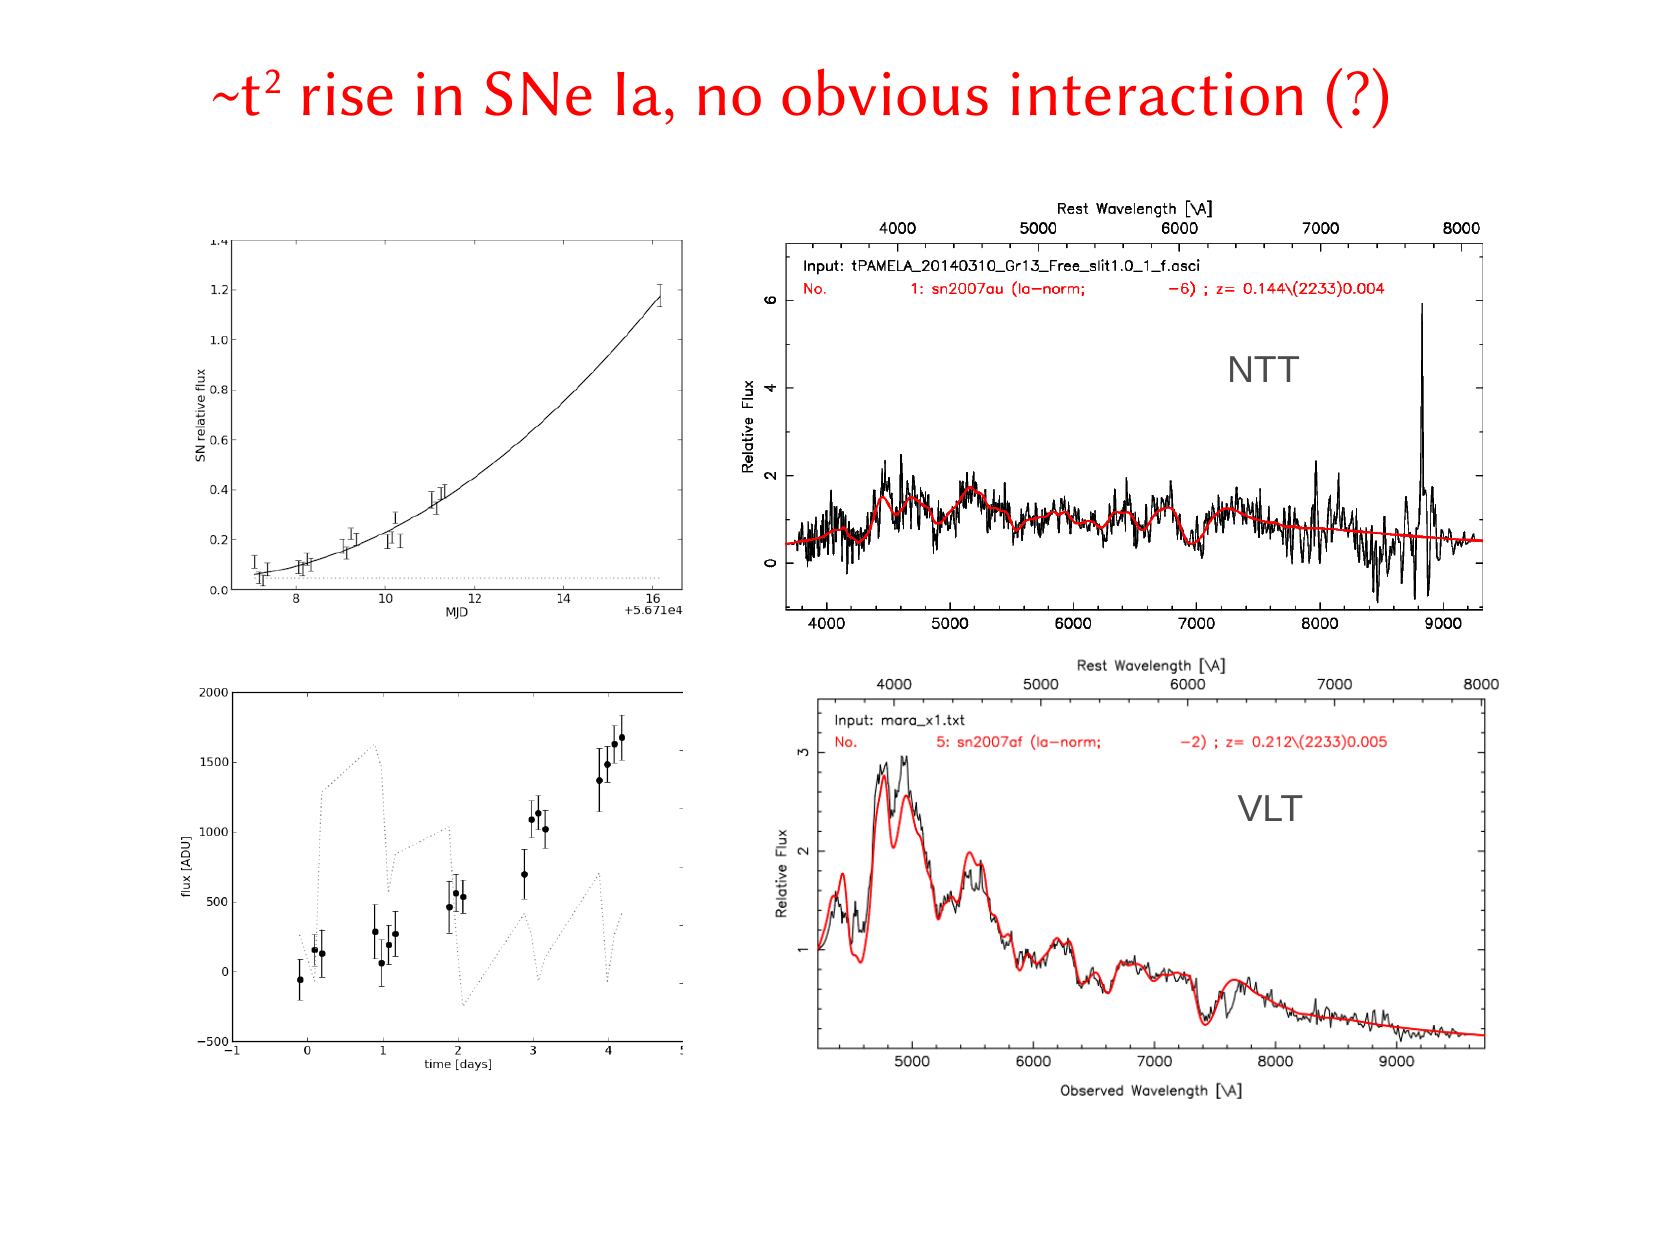

~t2 rise in SNe Ia, no obvious interaction (?)
NTT
VLT
K. Vivas